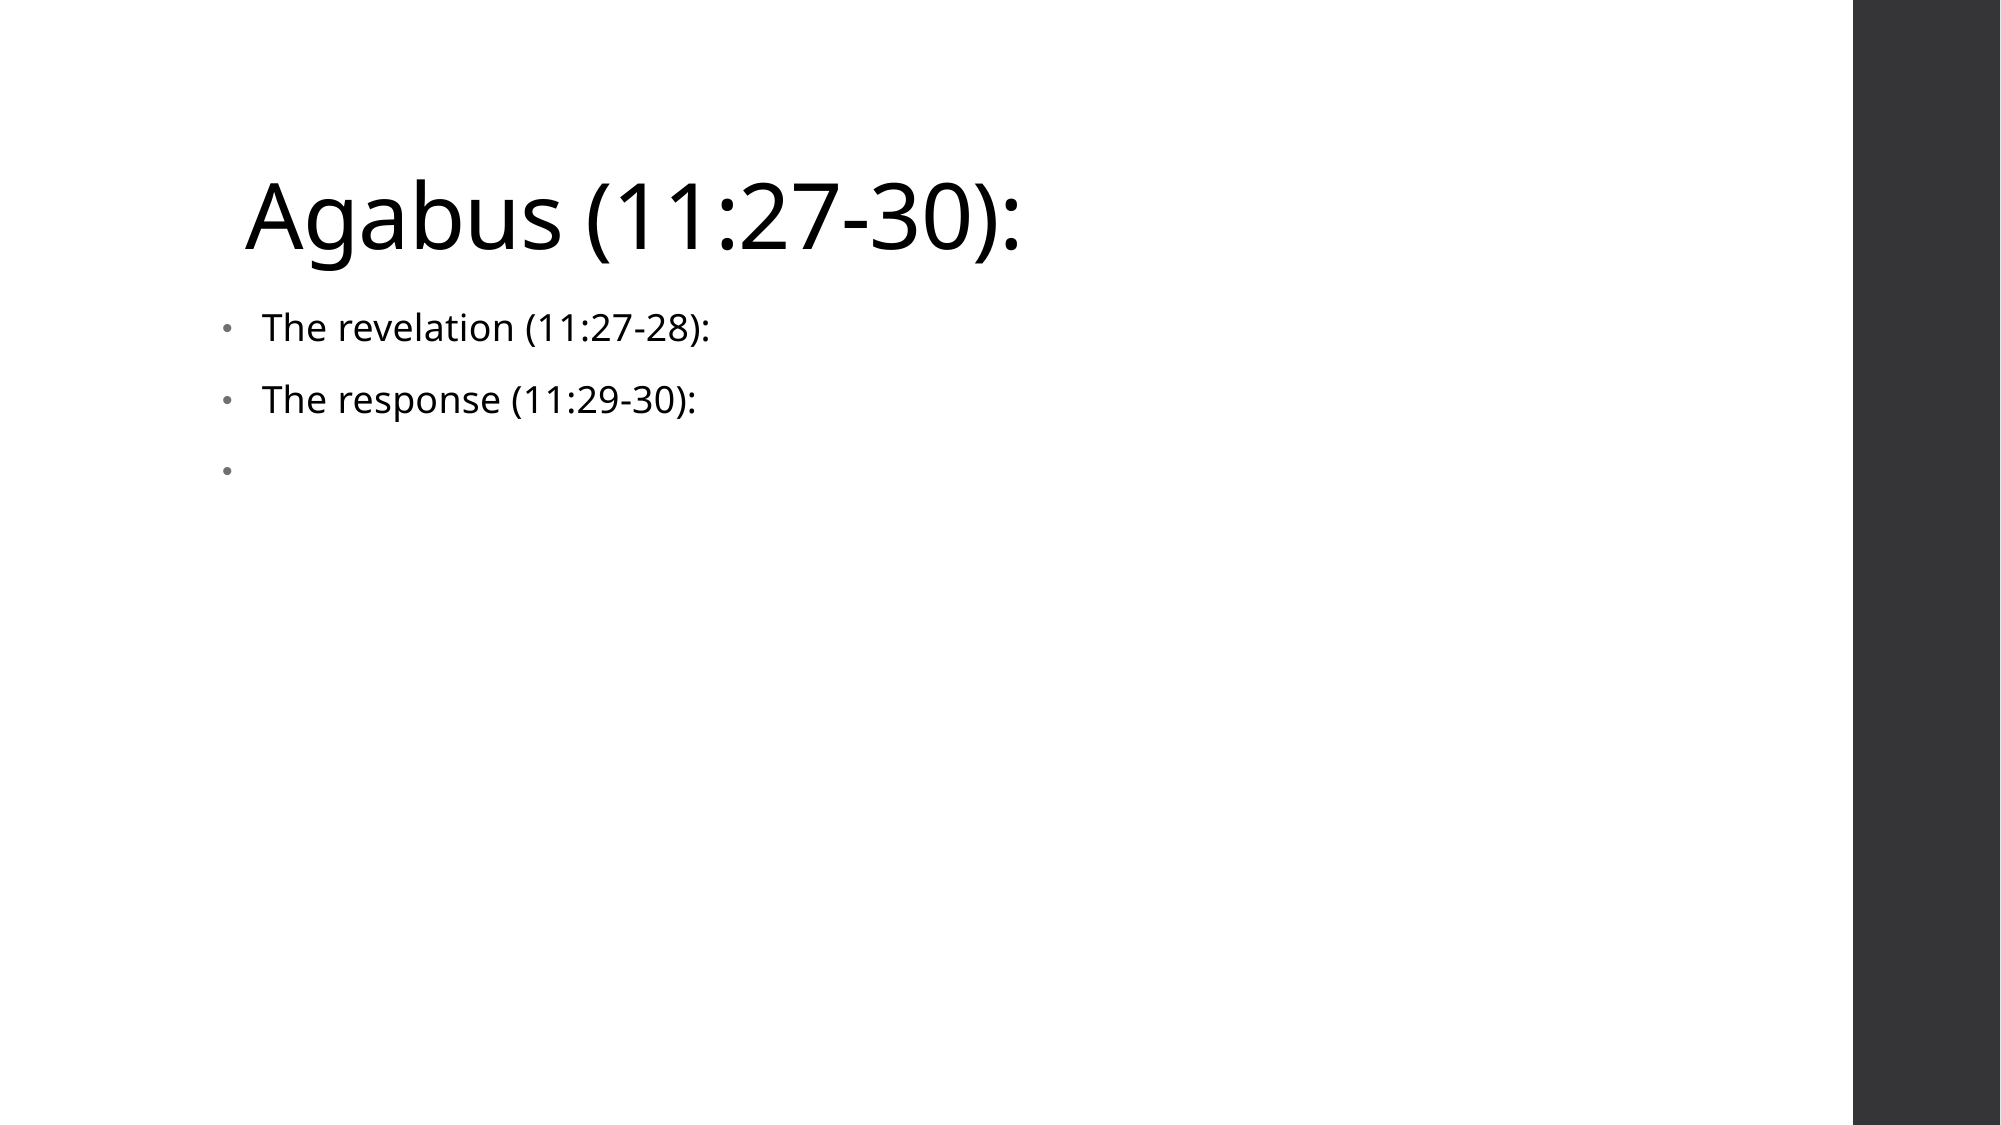

# Agabus (11:27-30):
 The revelation (11:27-28):
 The response (11:29-30):